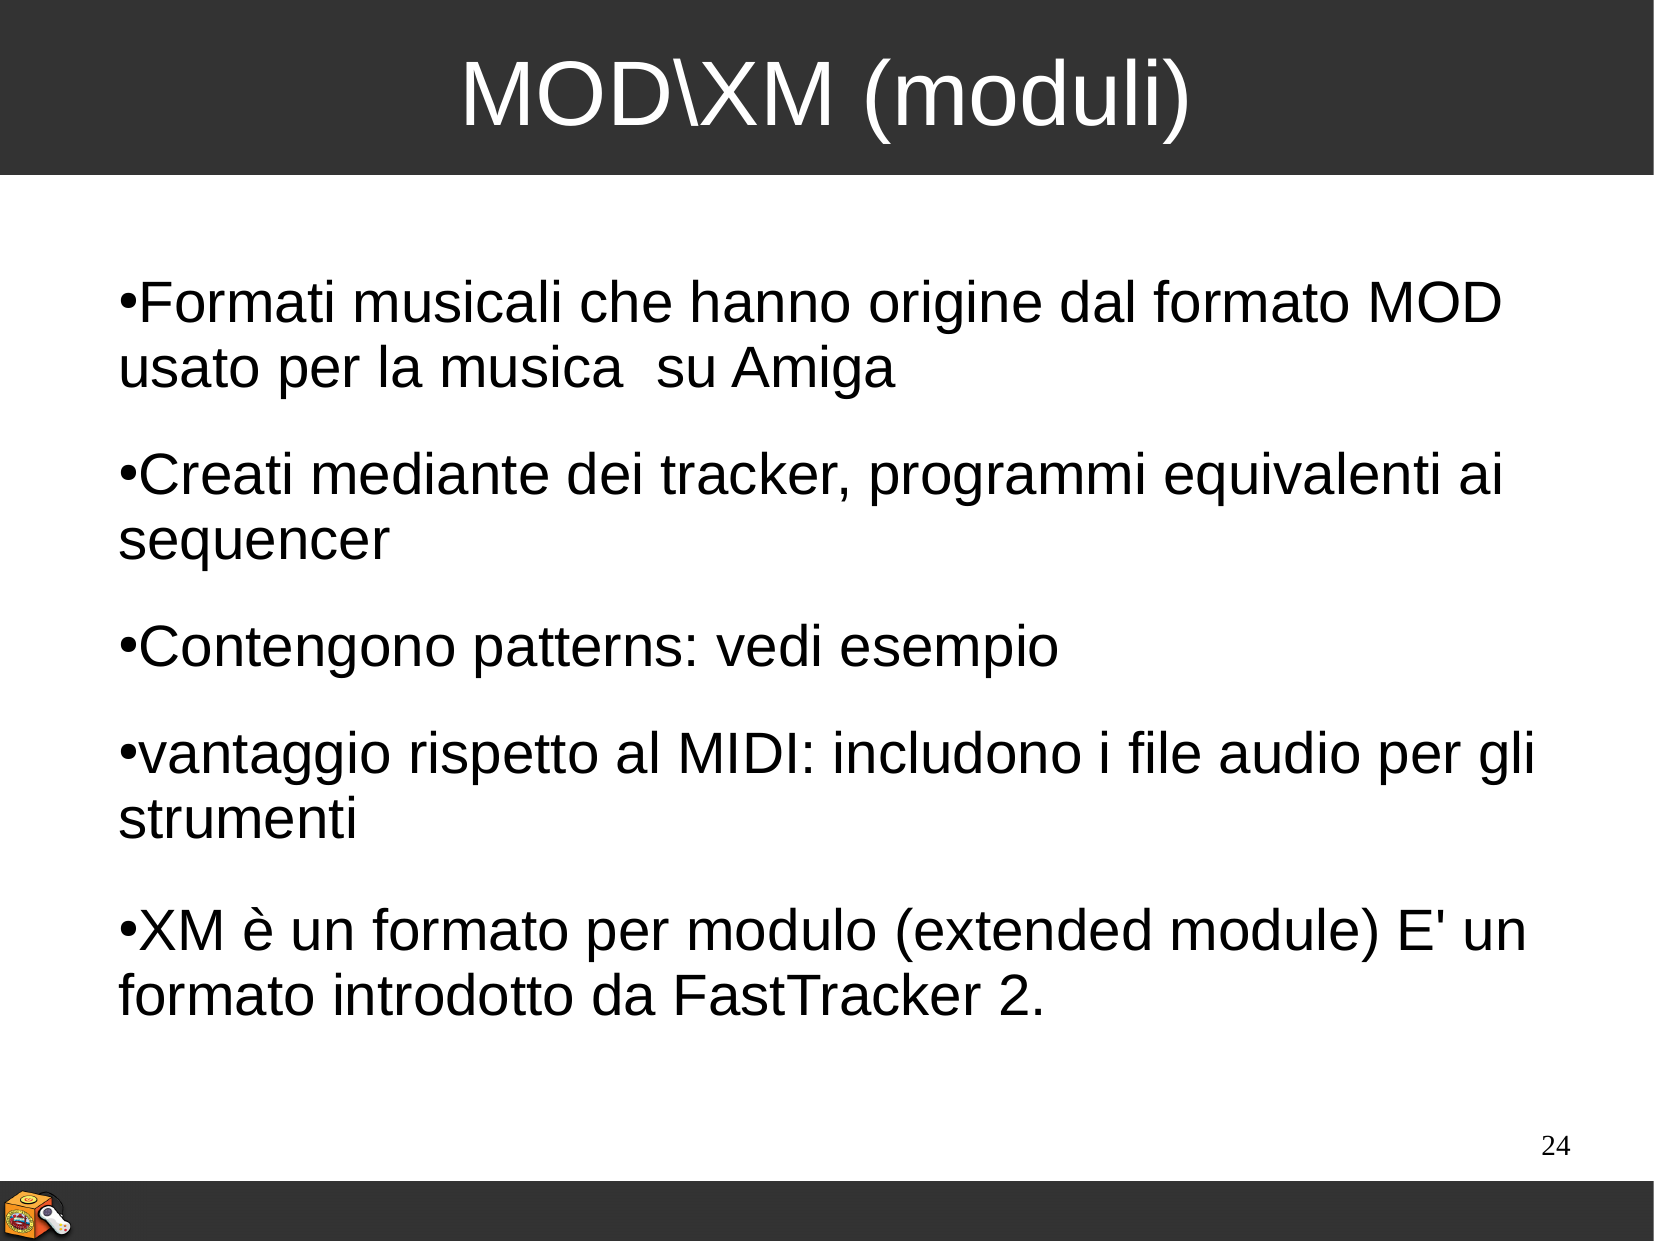

# MOD\XM (moduli)
Formati musicali che hanno origine dal formato MOD usato per la musica su Amiga
Creati mediante dei tracker, programmi equivalenti ai sequencer
Contengono patterns: vedi esempio
vantaggio rispetto al MIDI: includono i file audio per gli strumenti
XM è un formato per modulo (extended module) E' un formato introdotto da FastTracker 2.
24